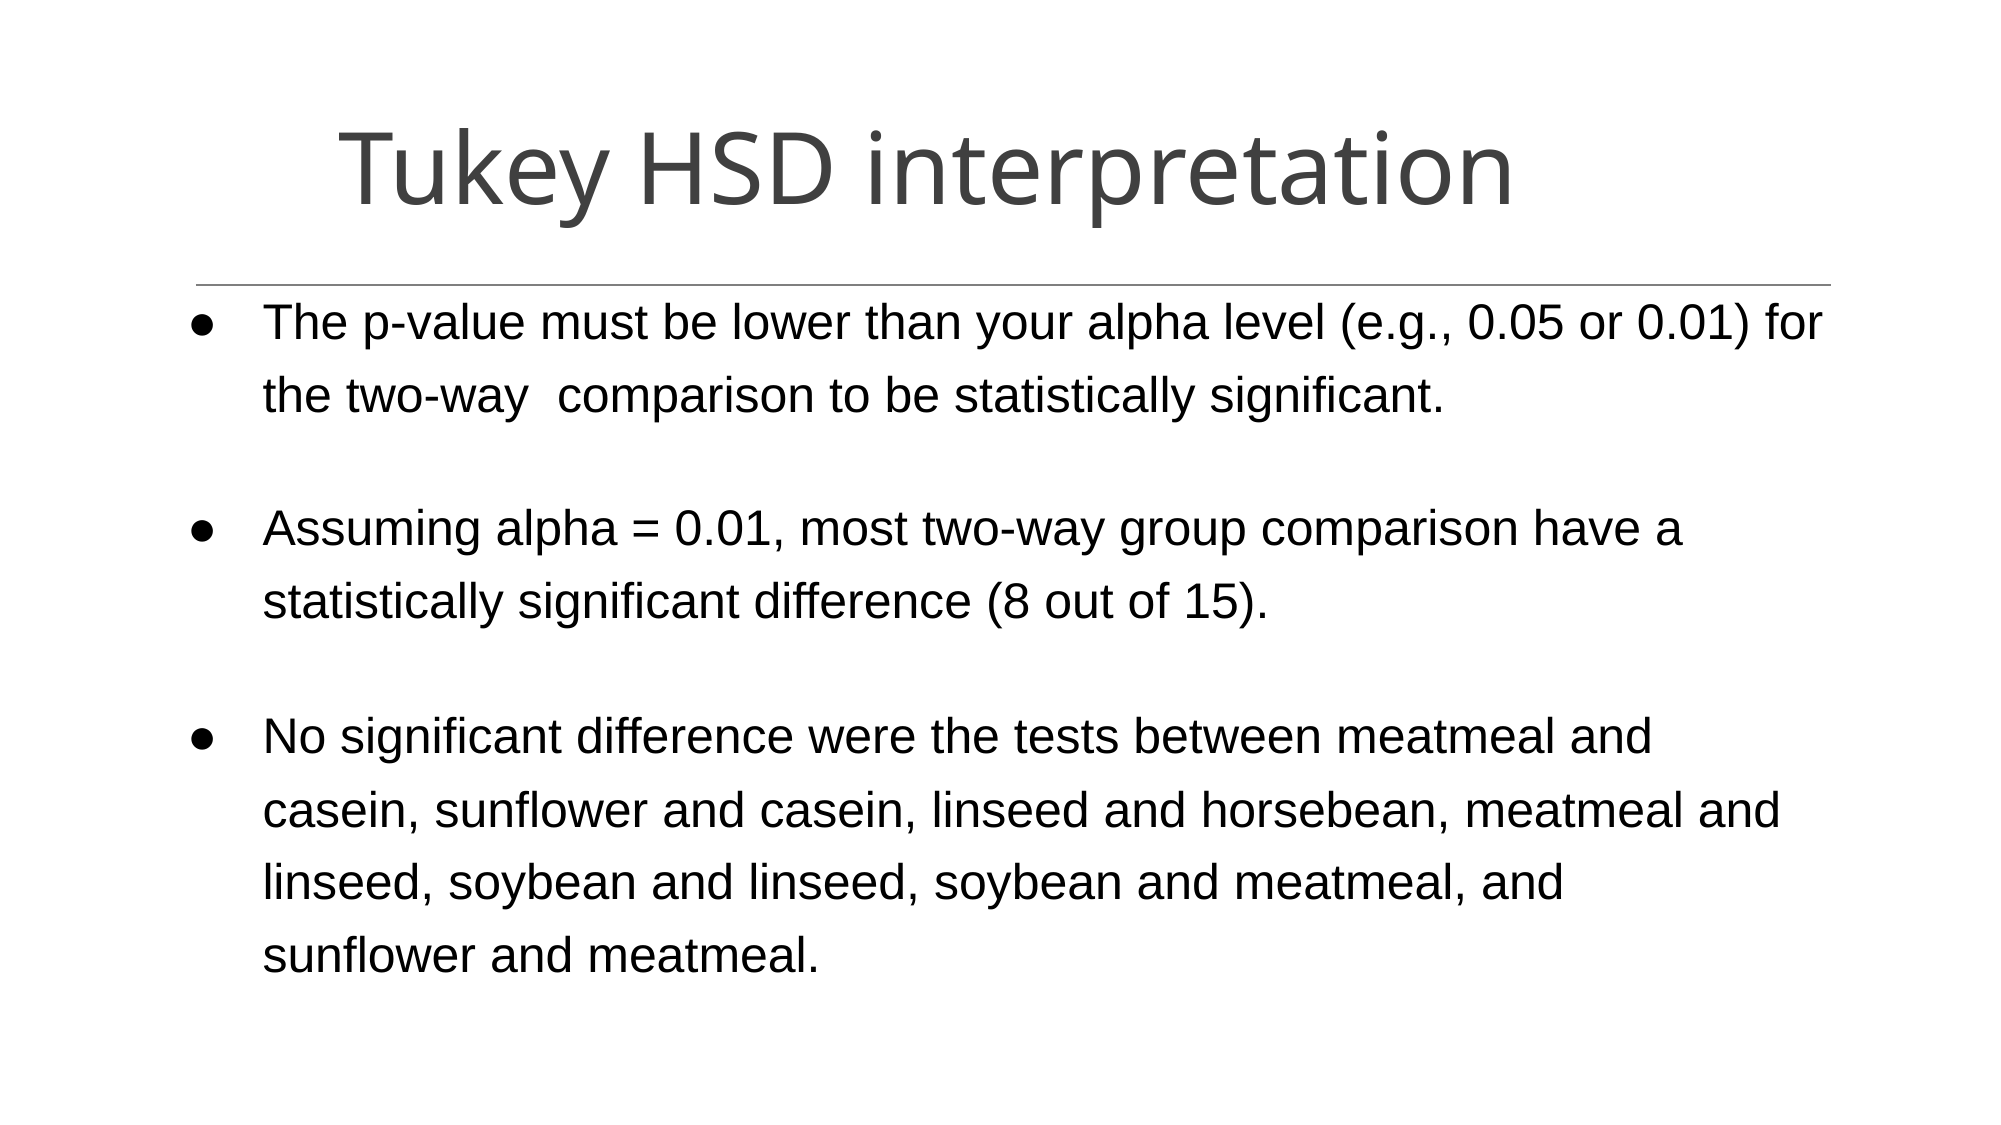

Tukey HSD interpretation
●
The p-value must be lower than your alpha level (e.g., 0.05 or 0.01) for
the two-way comparison to be statistically significant.
●
Assuming alpha = 0.01, most two-way group comparison have a
statistically significant difference (8 out of 15).
●
No significant difference were the tests between meatmeal and
casein, sunflower and casein, linseed and horsebean, meatmeal and
linseed, soybean and linseed, soybean and meatmeal, and
sunflower and meatmeal.